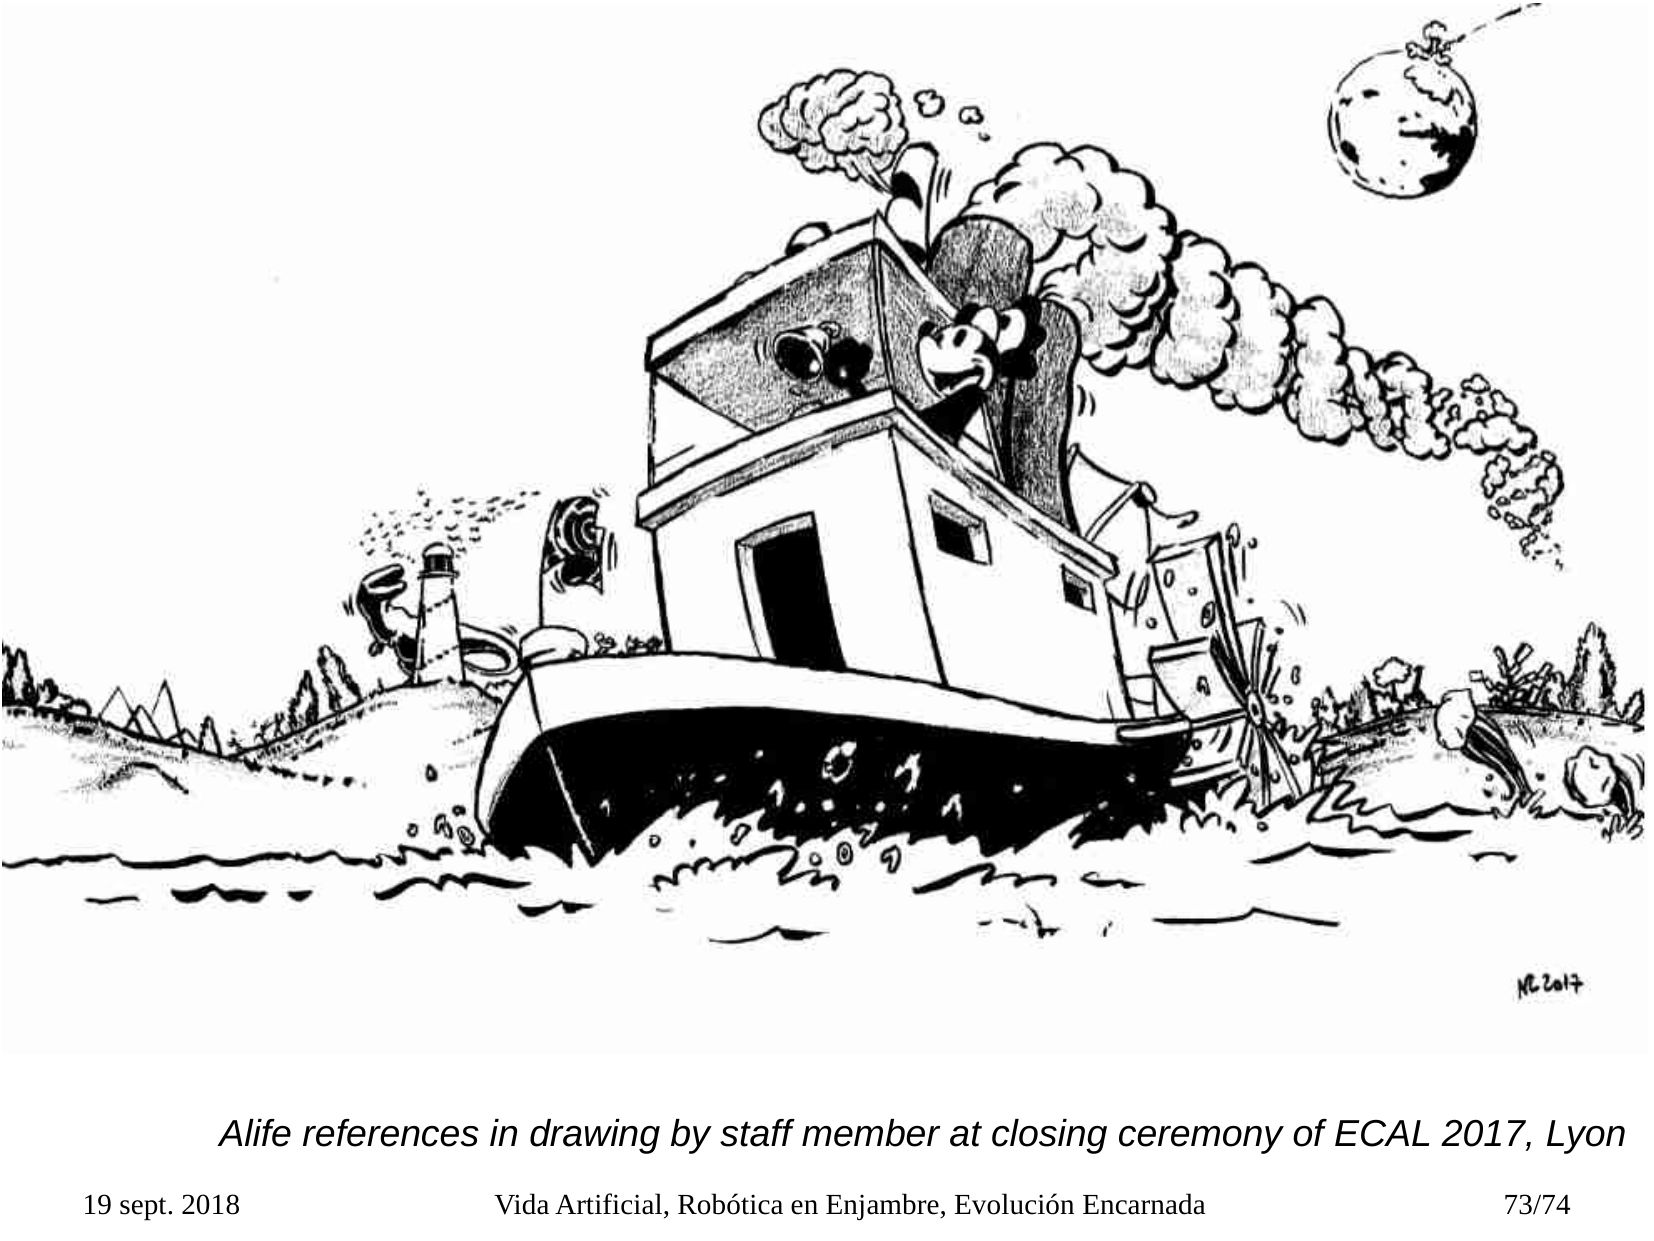

Alife references in drawing by staff member at closing ceremony of ECAL 2017, Lyon
19 sept. 2018
Vida Artificial, Robótica en Enjambre, Evolución Encarnada
73